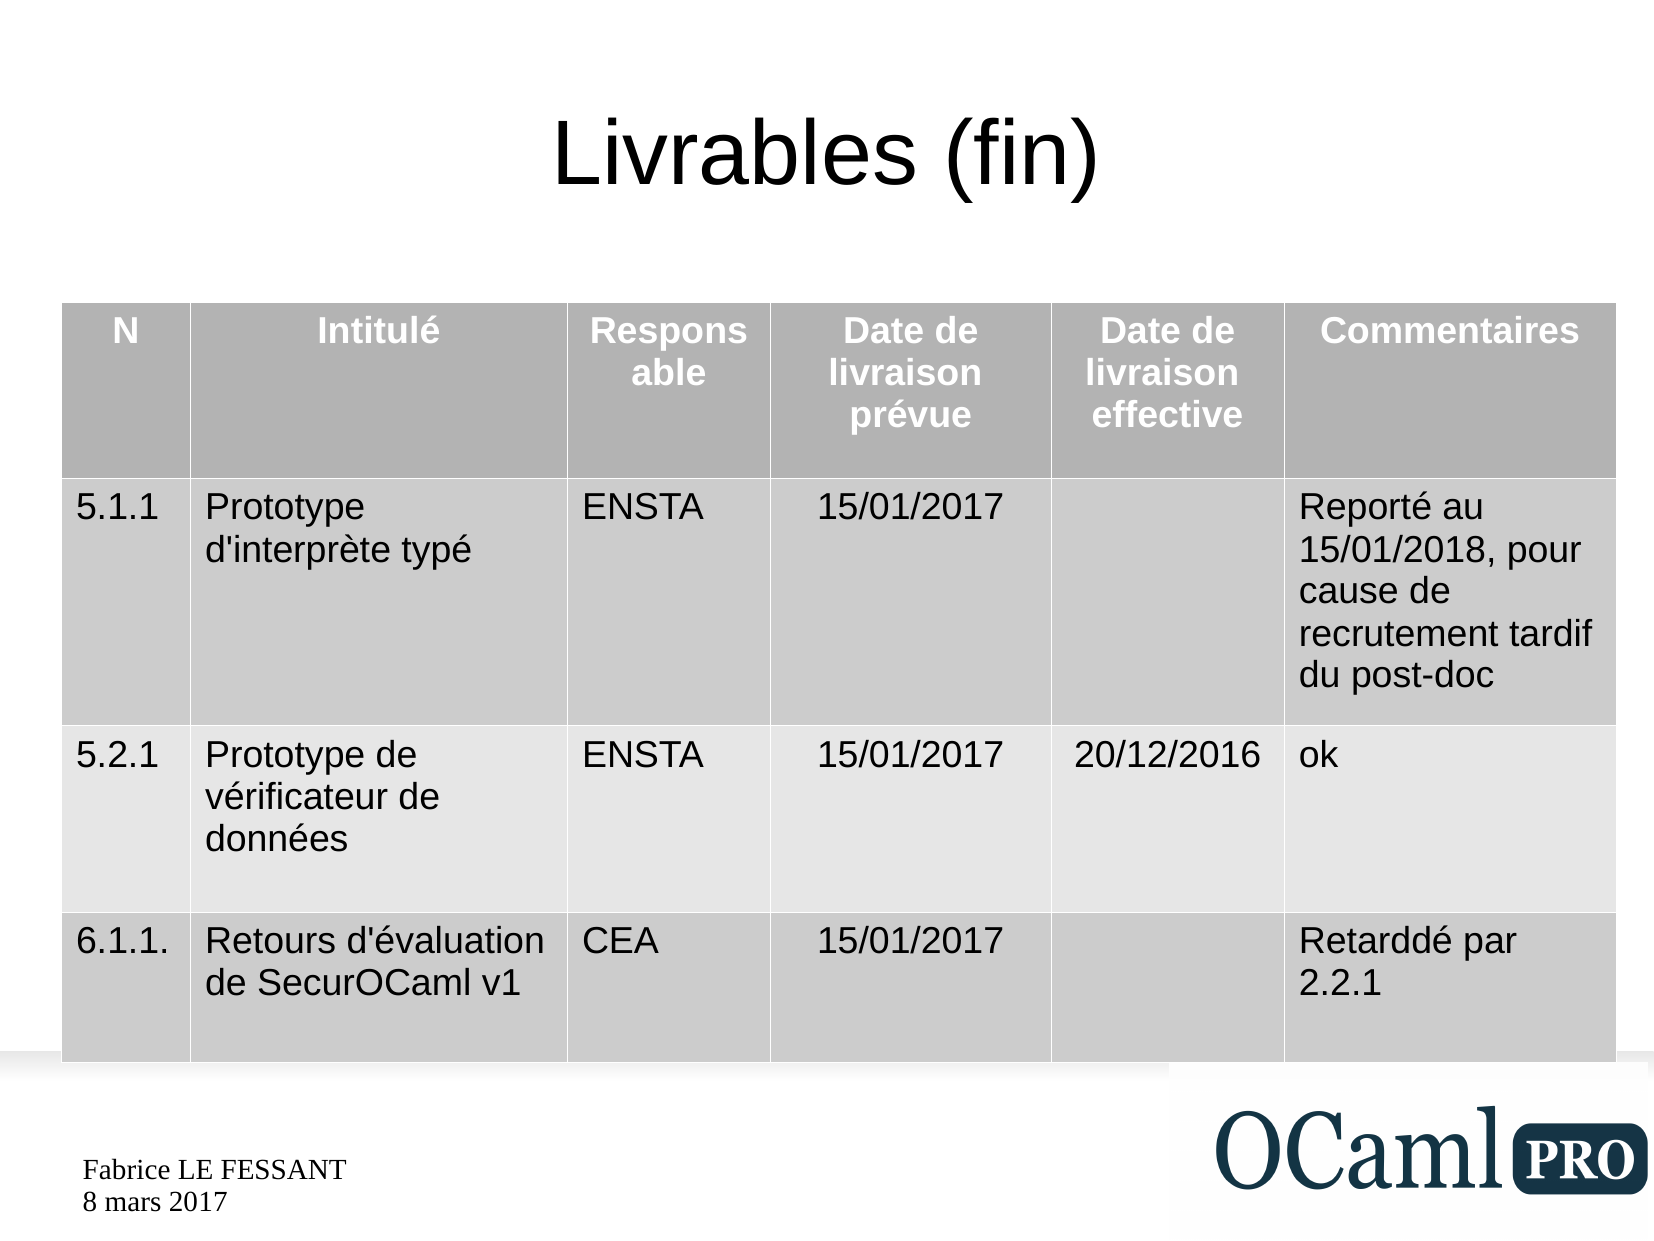

# Livrables (fin)
| N | Intitulé | Responsable | Date de livraison prévue | Date de livraison effective | Commentaires |
| --- | --- | --- | --- | --- | --- |
| 5.1.1 | Prototype d'interprète typé | ENSTA | 15/01/2017 | | Reporté au 15/01/2018, pour cause de recrutement tardif du post-doc |
| 5.2.1 | Prototype de vérificateur de données | ENSTA | 15/01/2017 | 20/12/2016 | ok |
| 6.1.1. | Retours d'évaluation de SecurOCaml v1 | CEA | 15/01/2017 | | Retarddé par 2.2.1 |